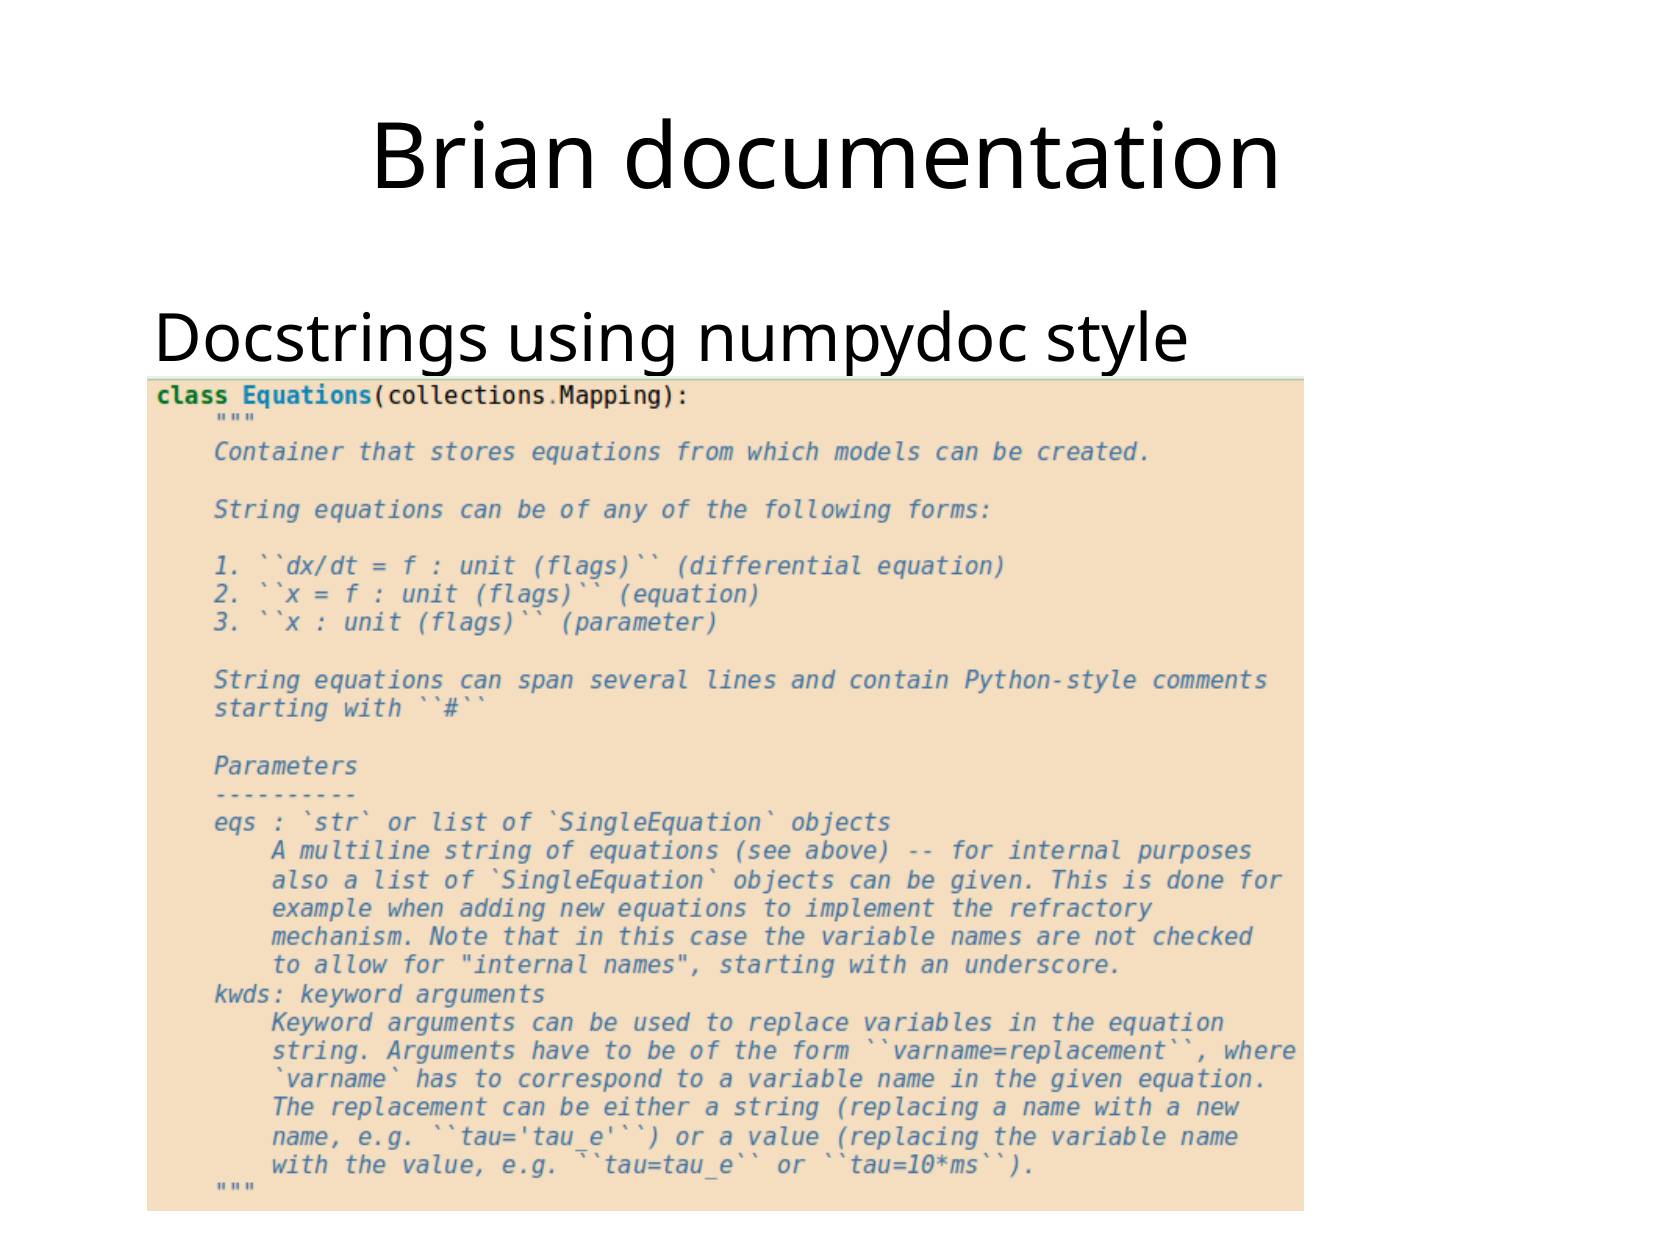

# Brian documentation
Docstrings using numpydoc style